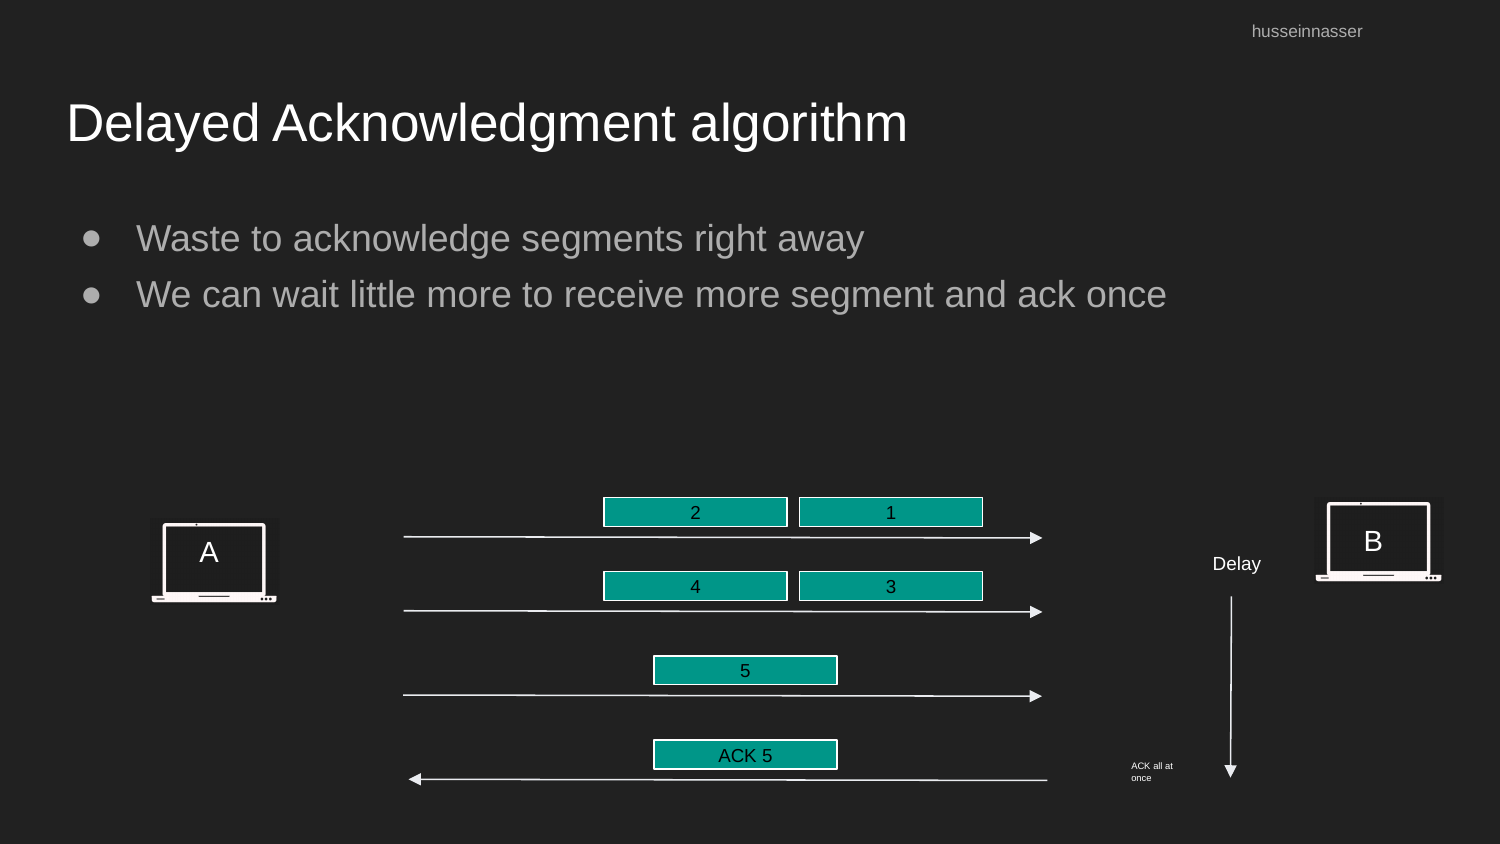

husseinnasser
# Delayed Acknowledgment algorithm
Waste to acknowledge segments right away
We can wait little more to receive more segment and ack once
2
1
B
A
Delay
4
3
5
ACK 5
ACK all at once